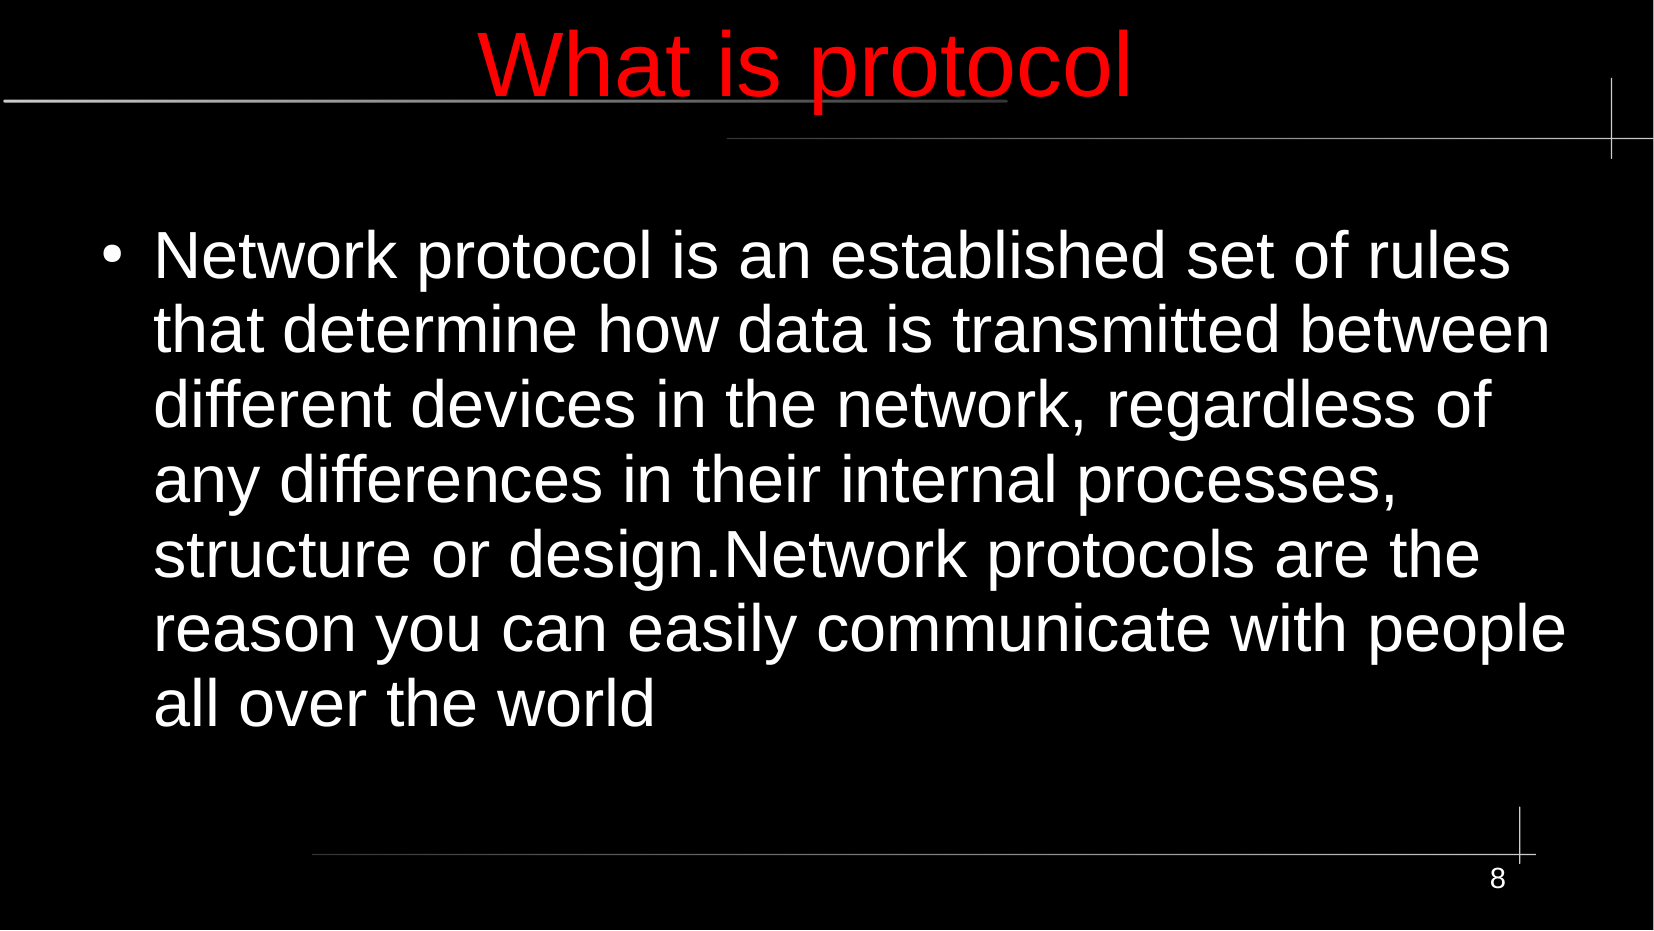

# What is protocol
Network protocol is an established set of rules that determine how data is transmitted between different devices in the network, regardless of any differences in their internal processes, structure or design.Network protocols are the reason you can easily communicate with people all over the world
8